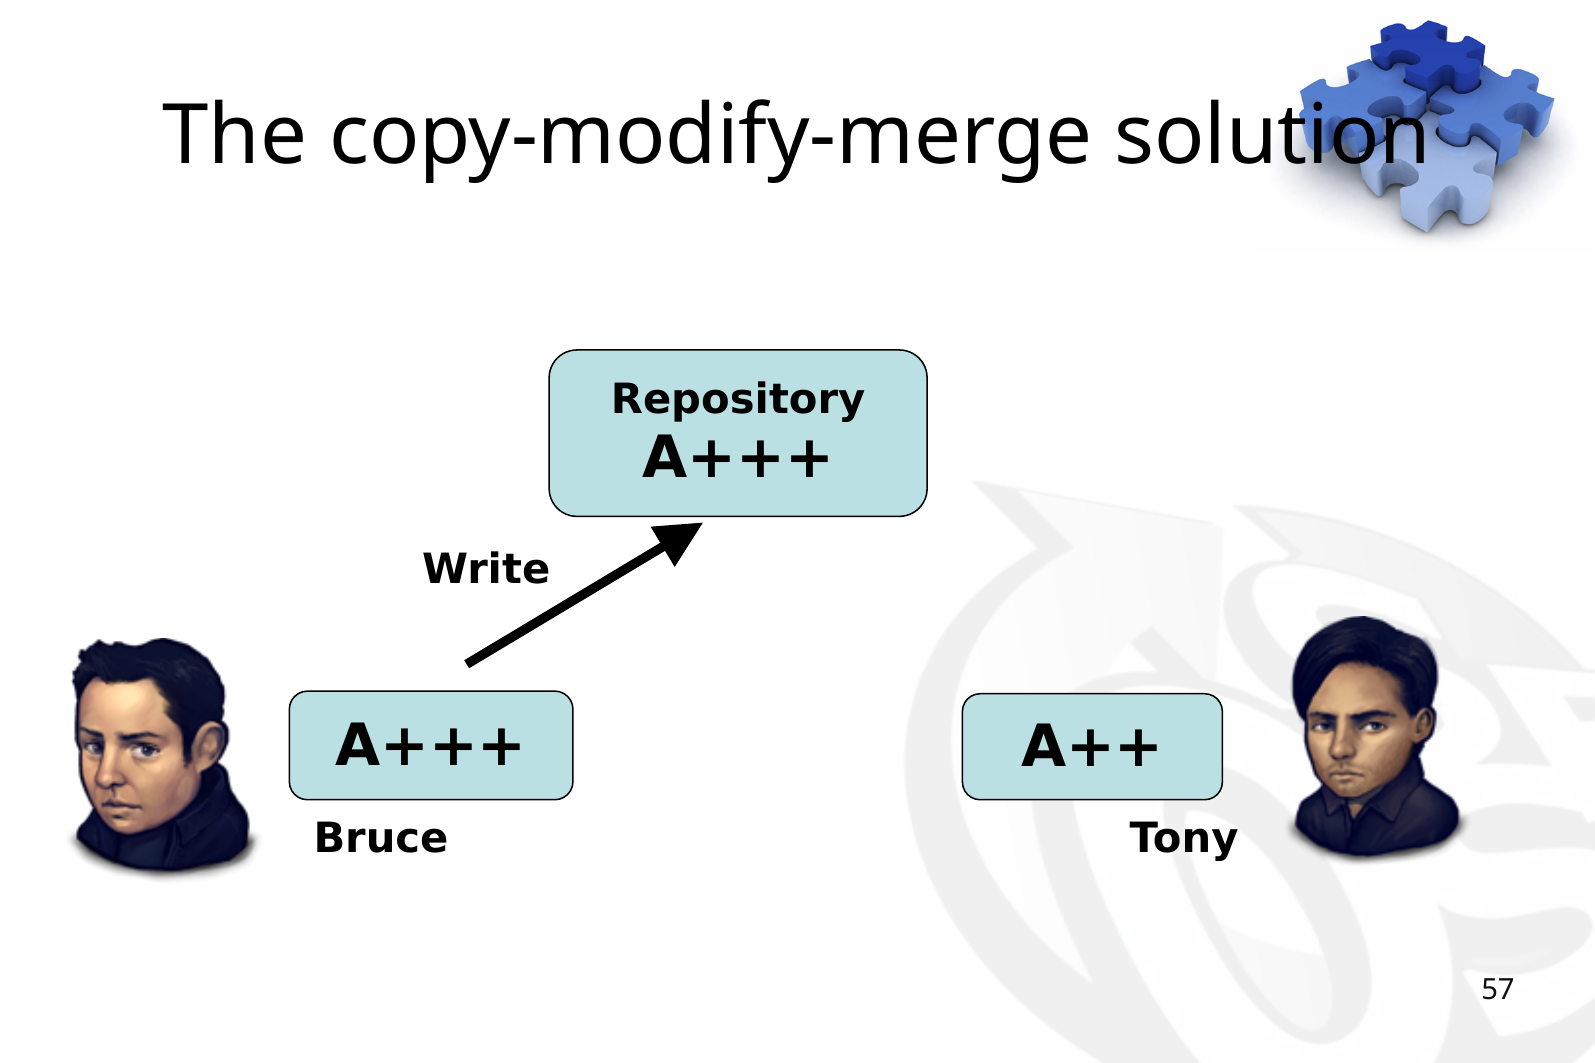

# The copy-modify-merge solution
Repository
A+++
Write
A+++
A++
Bruce	 Tony
57